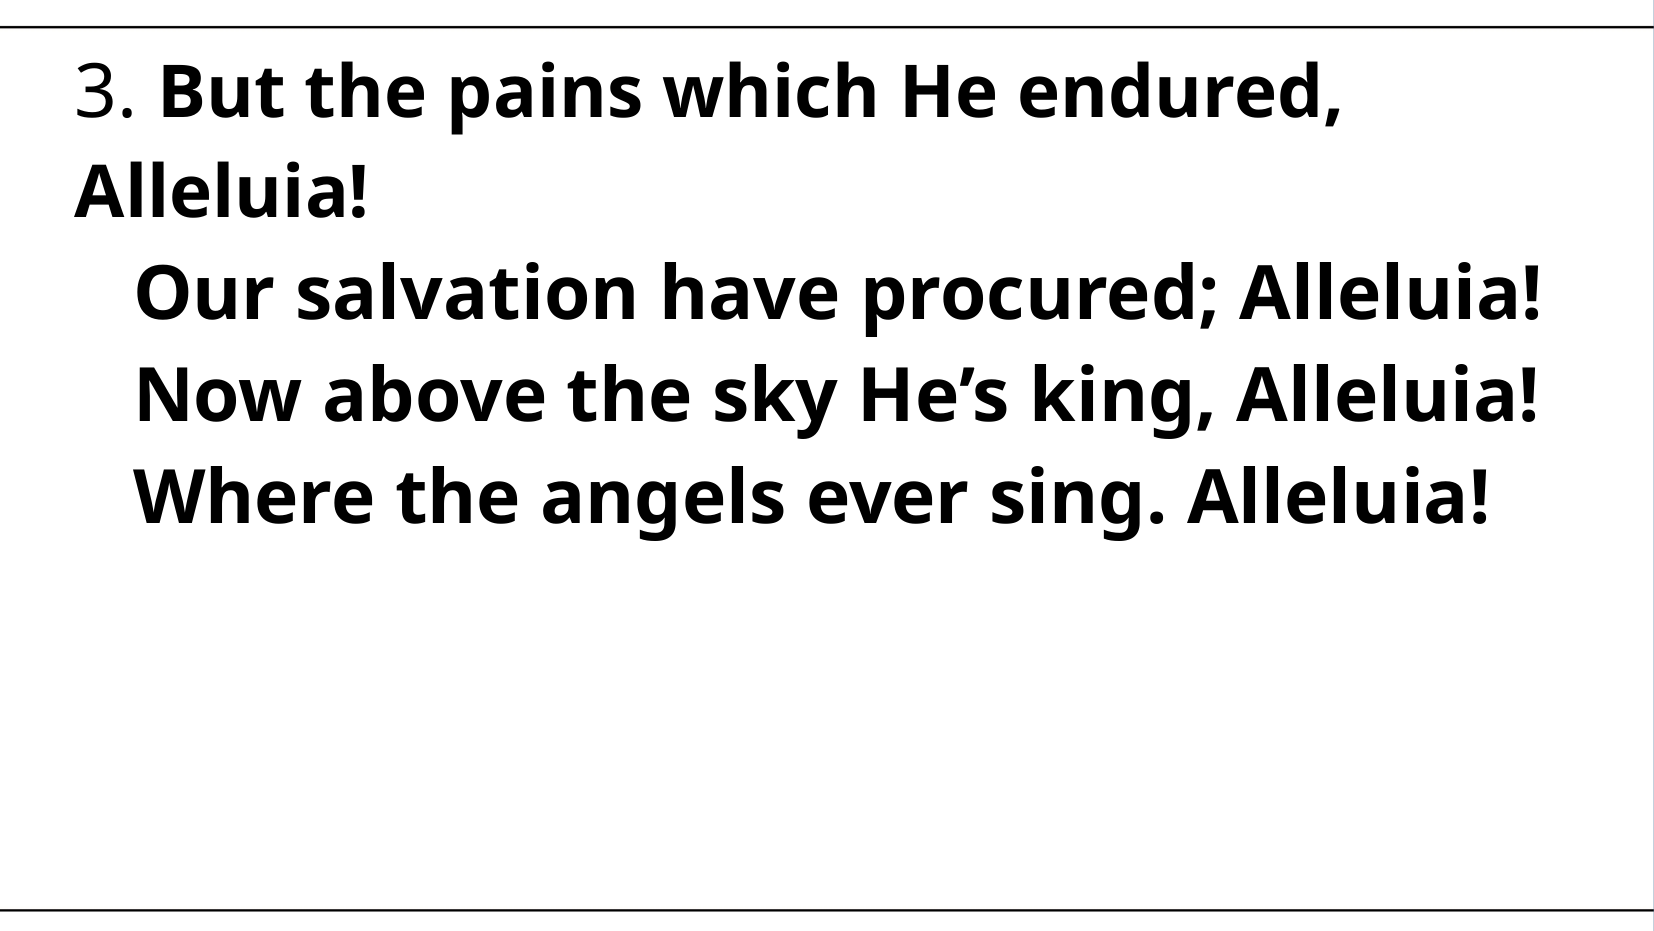

3. But the pains which He endured, Alleluia!
 Our salvation have procured; Alleluia!
 Now above the sky He’s king, Alleluia!
 Where the angels ever sing. Alleluia!